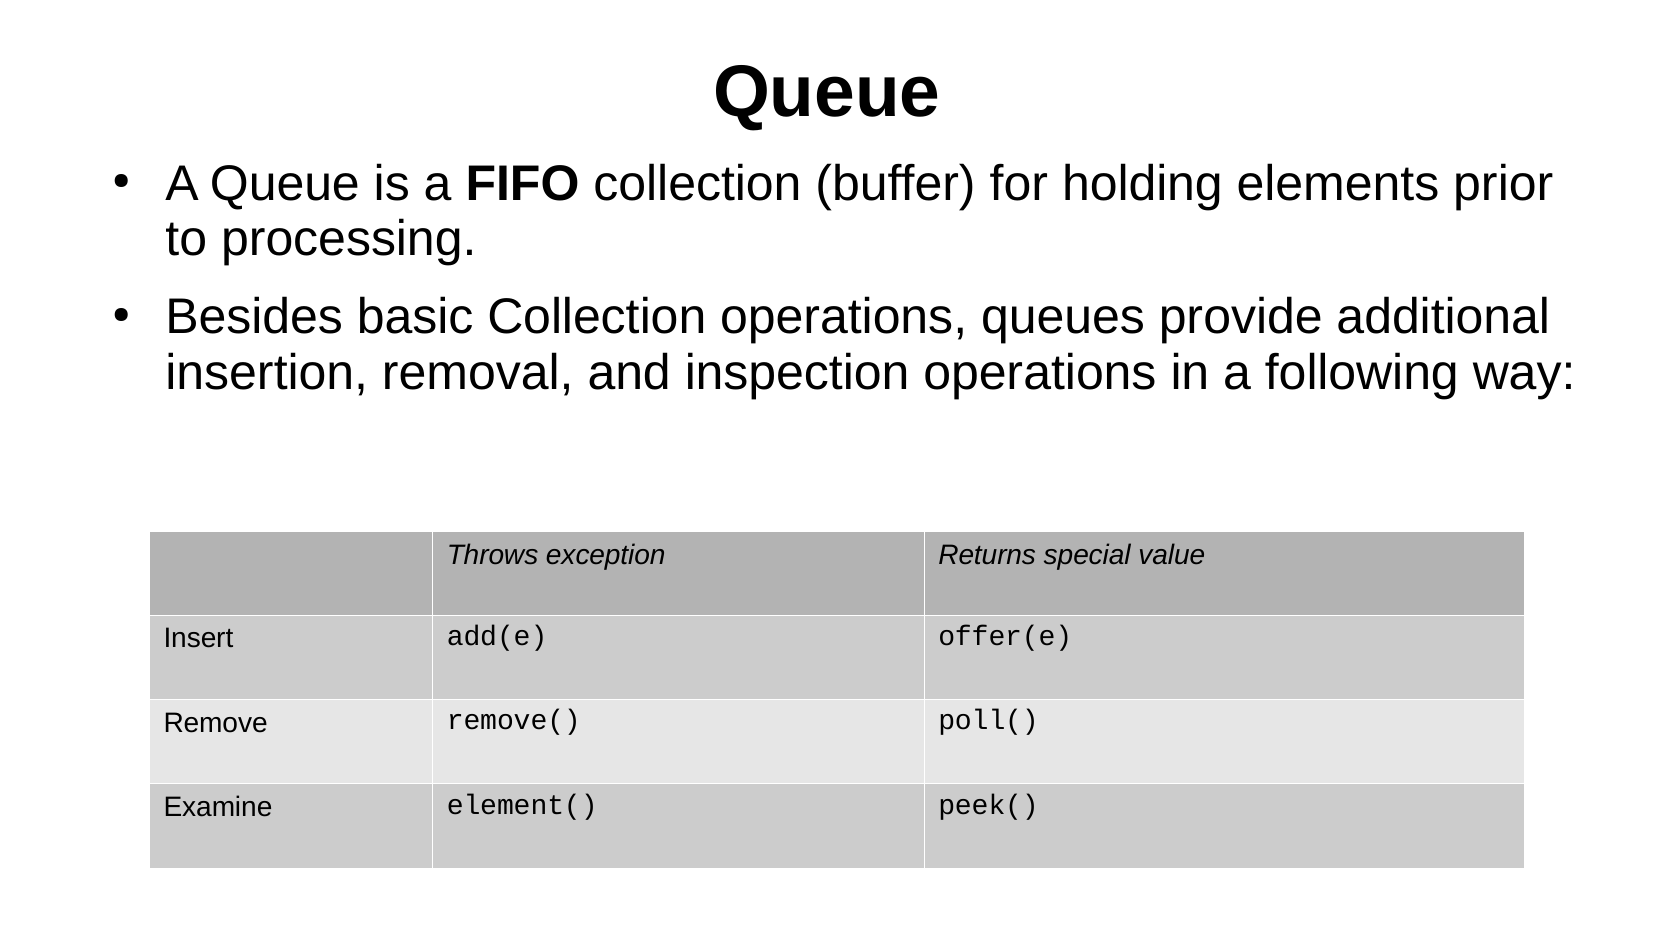

# Queue
A Queue is a FIFO collection (buffer) for holding elements prior to processing.
Besides basic Collection operations, queues provide additional insertion, removal, and inspection operations in a following way:
| | Throws exception | Returns special value |
| --- | --- | --- |
| Insert | add(e) | offer(e) |
| Remove | remove() | poll() |
| Examine | element() | peek() |